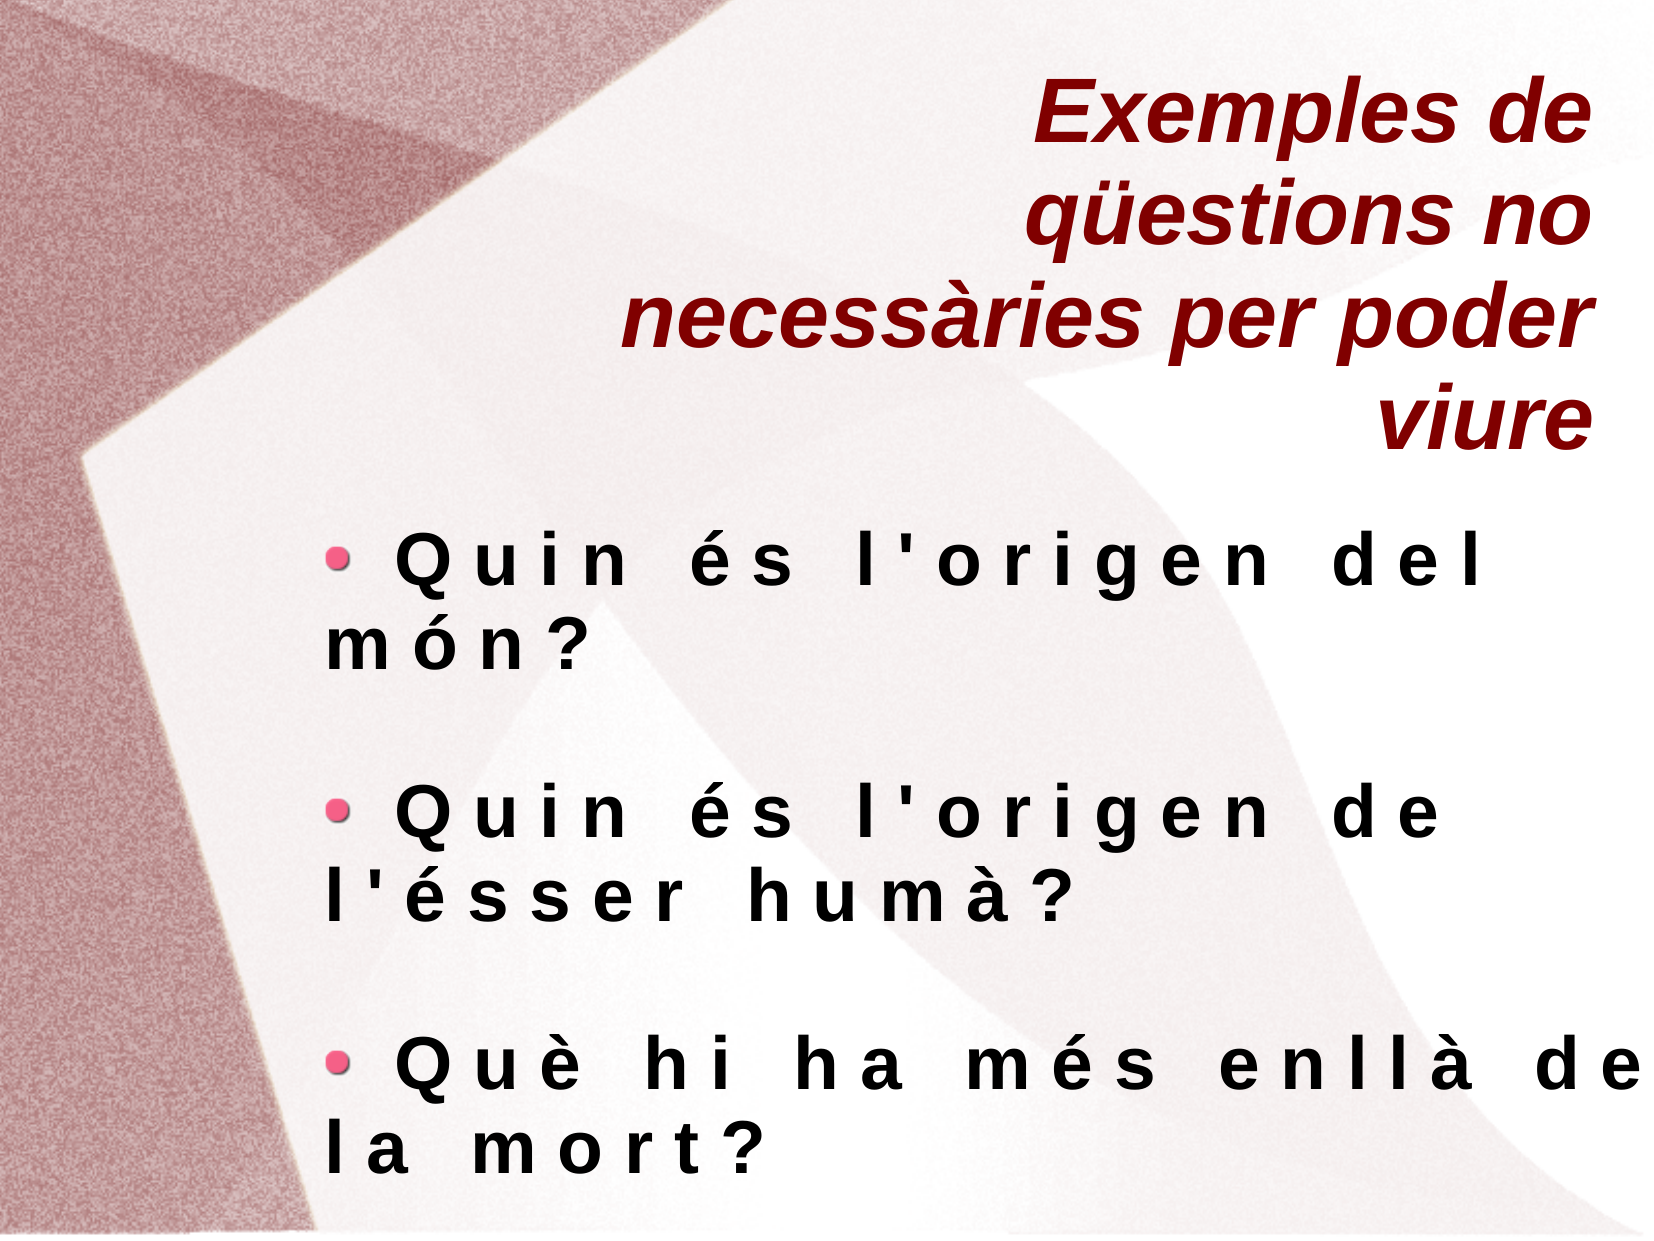

# Exemples de qüestions no necessàries per poder viure
 Quin és l'origen del món?
 Quin és l'origen de l'ésser humà?
 Què hi ha més enllà de la mort?